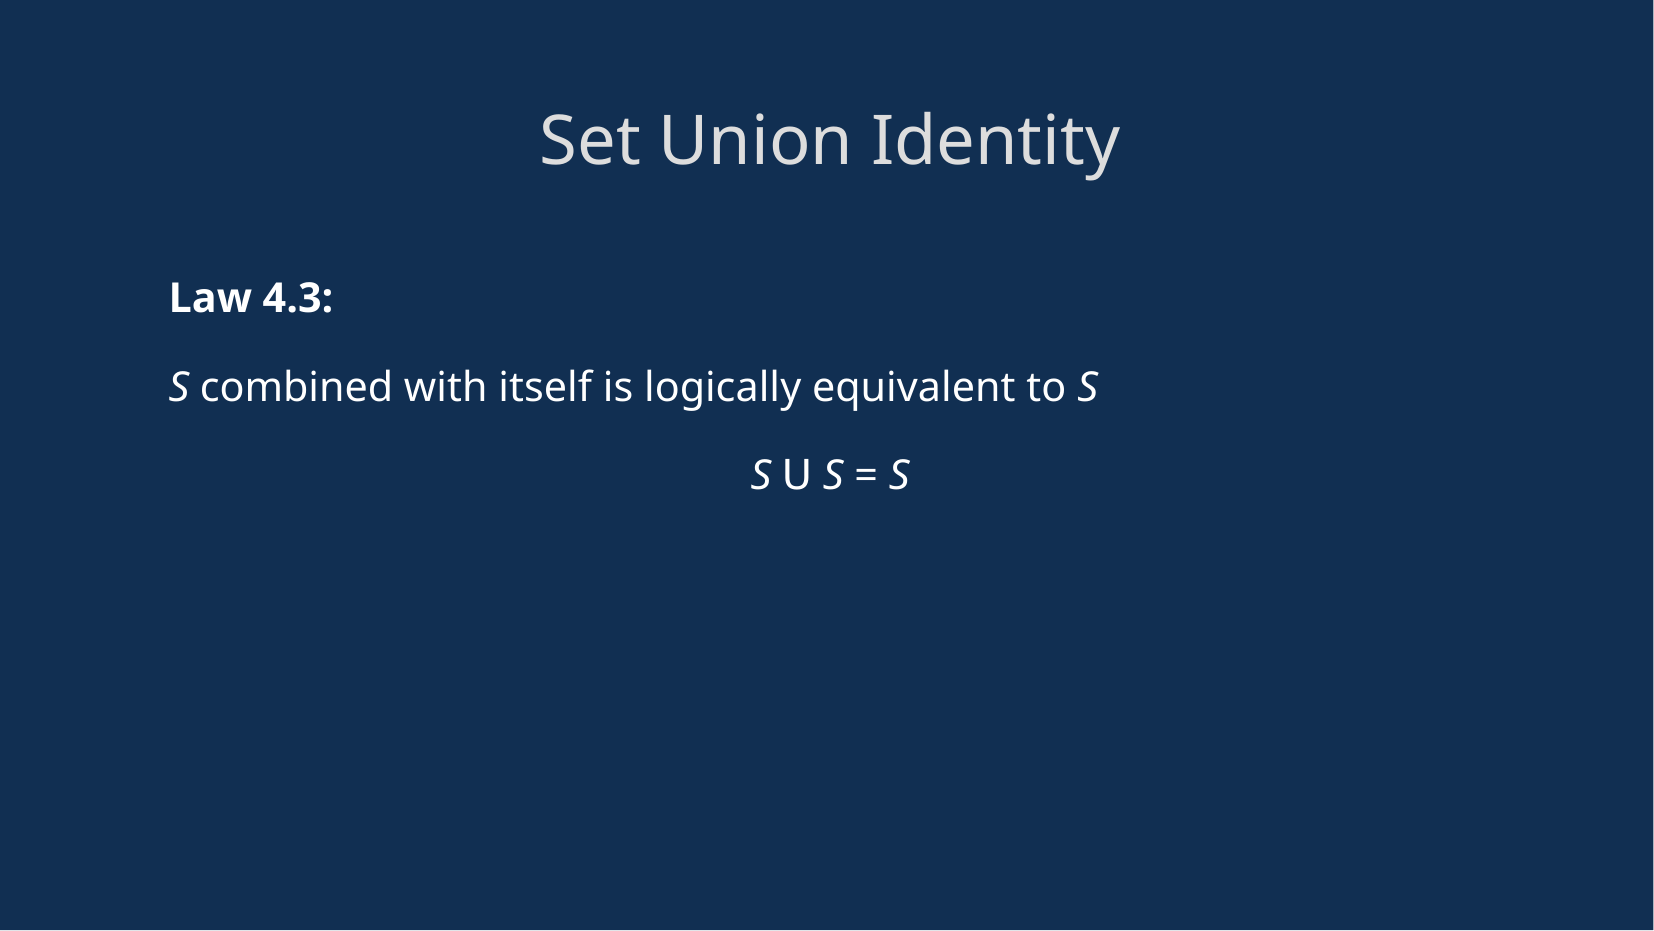

# Set Union Identity
Law 4.3:
S combined with itself is logically equivalent to S
S 𝖴 S = S